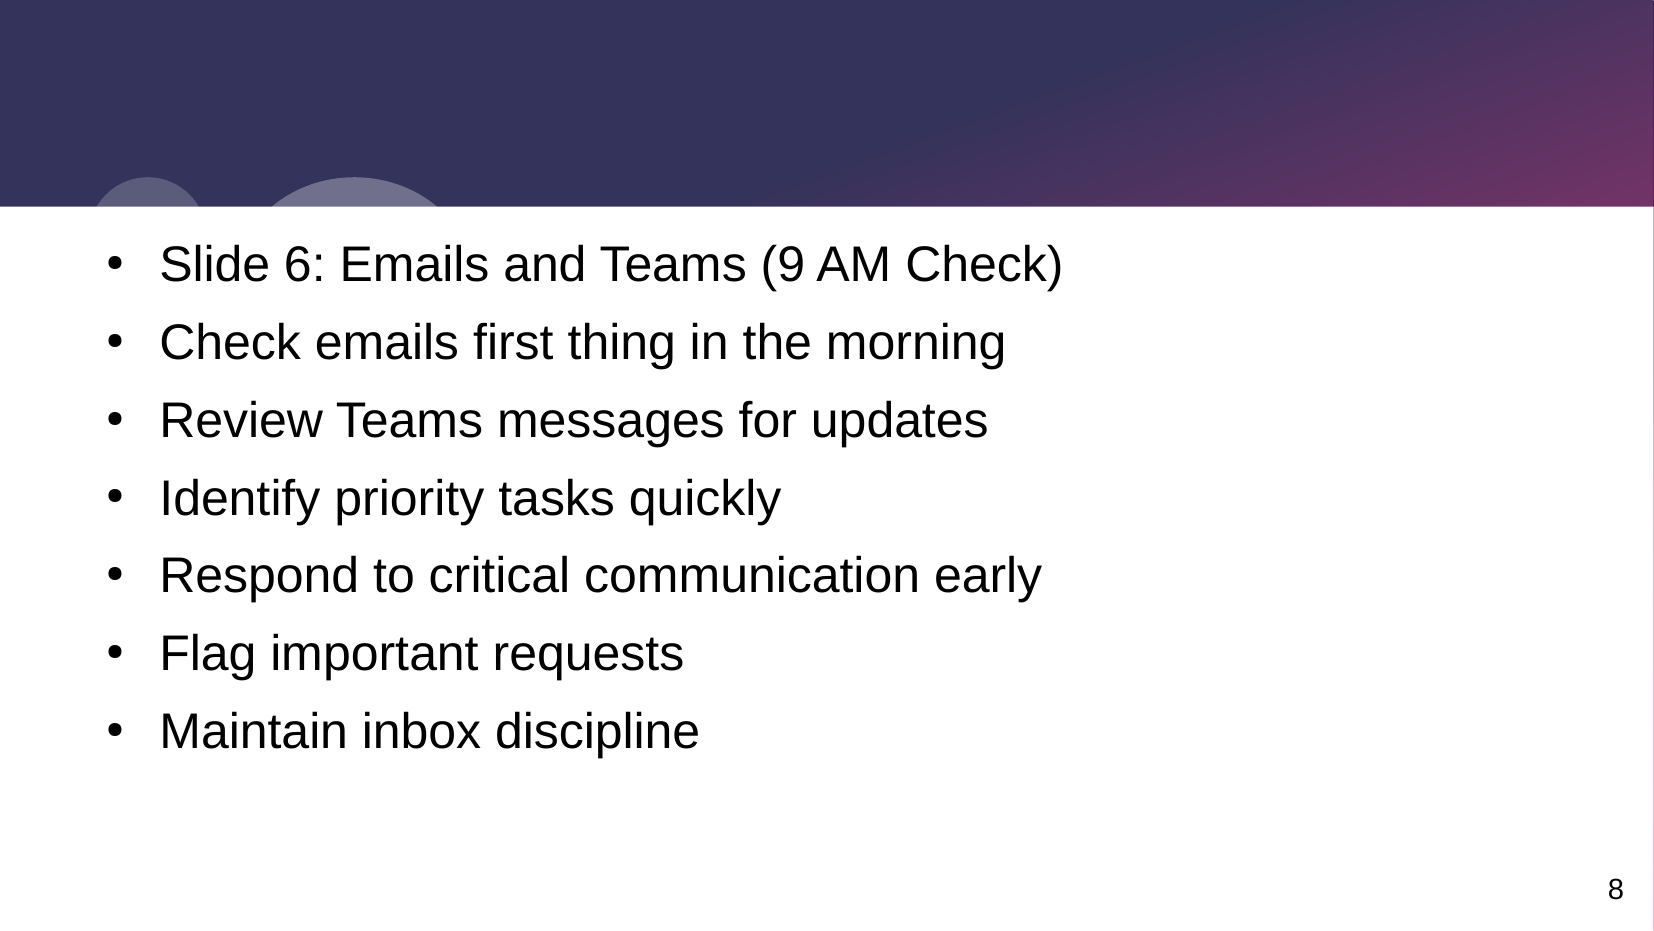

#
Slide 6: Emails and Teams (9 AM Check)
Check emails first thing in the morning
Review Teams messages for updates
Identify priority tasks quickly
Respond to critical communication early
Flag important requests
Maintain inbox discipline